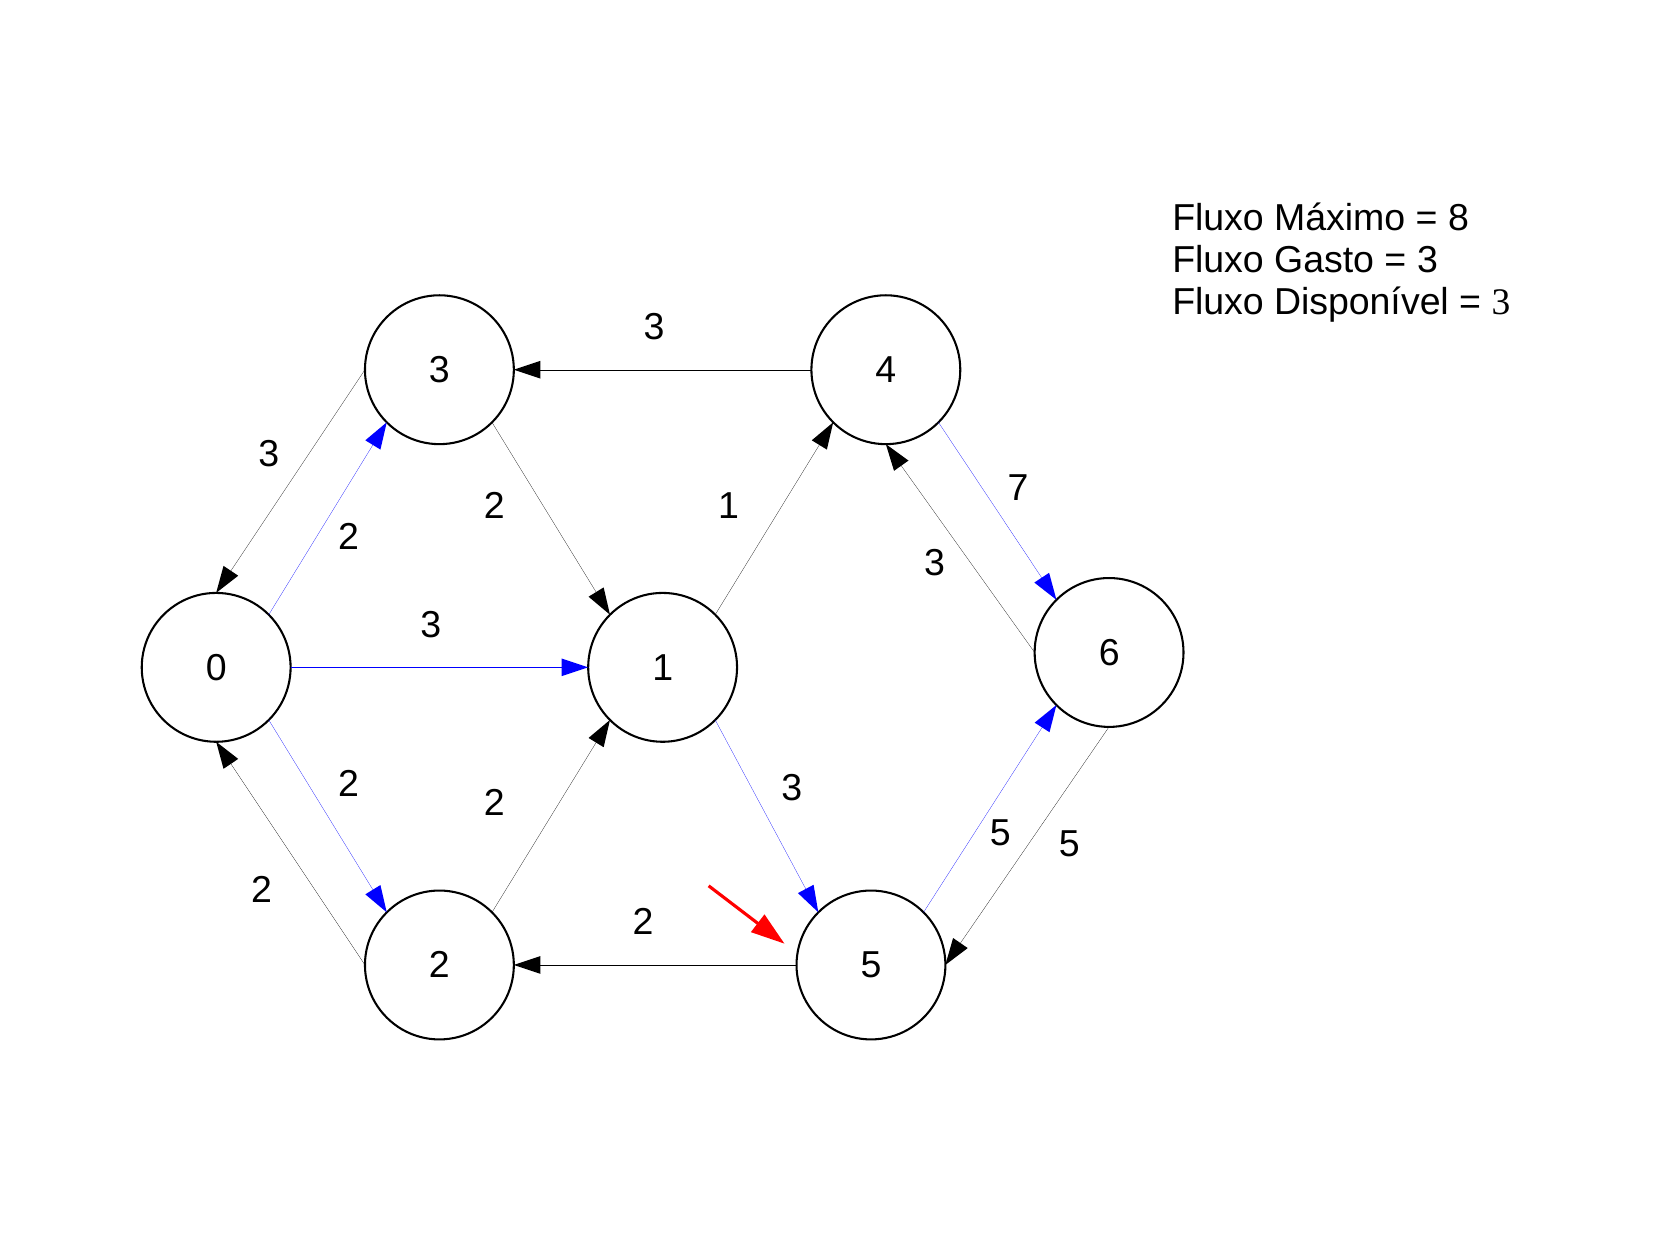

Fluxo Máximo = 8
Fluxo Gasto = 3
Fluxo Disponível = 3
3
4
3
3
7
2
1
2
3
6
0
1
3
2
3
2
5
5
2
2
5
2